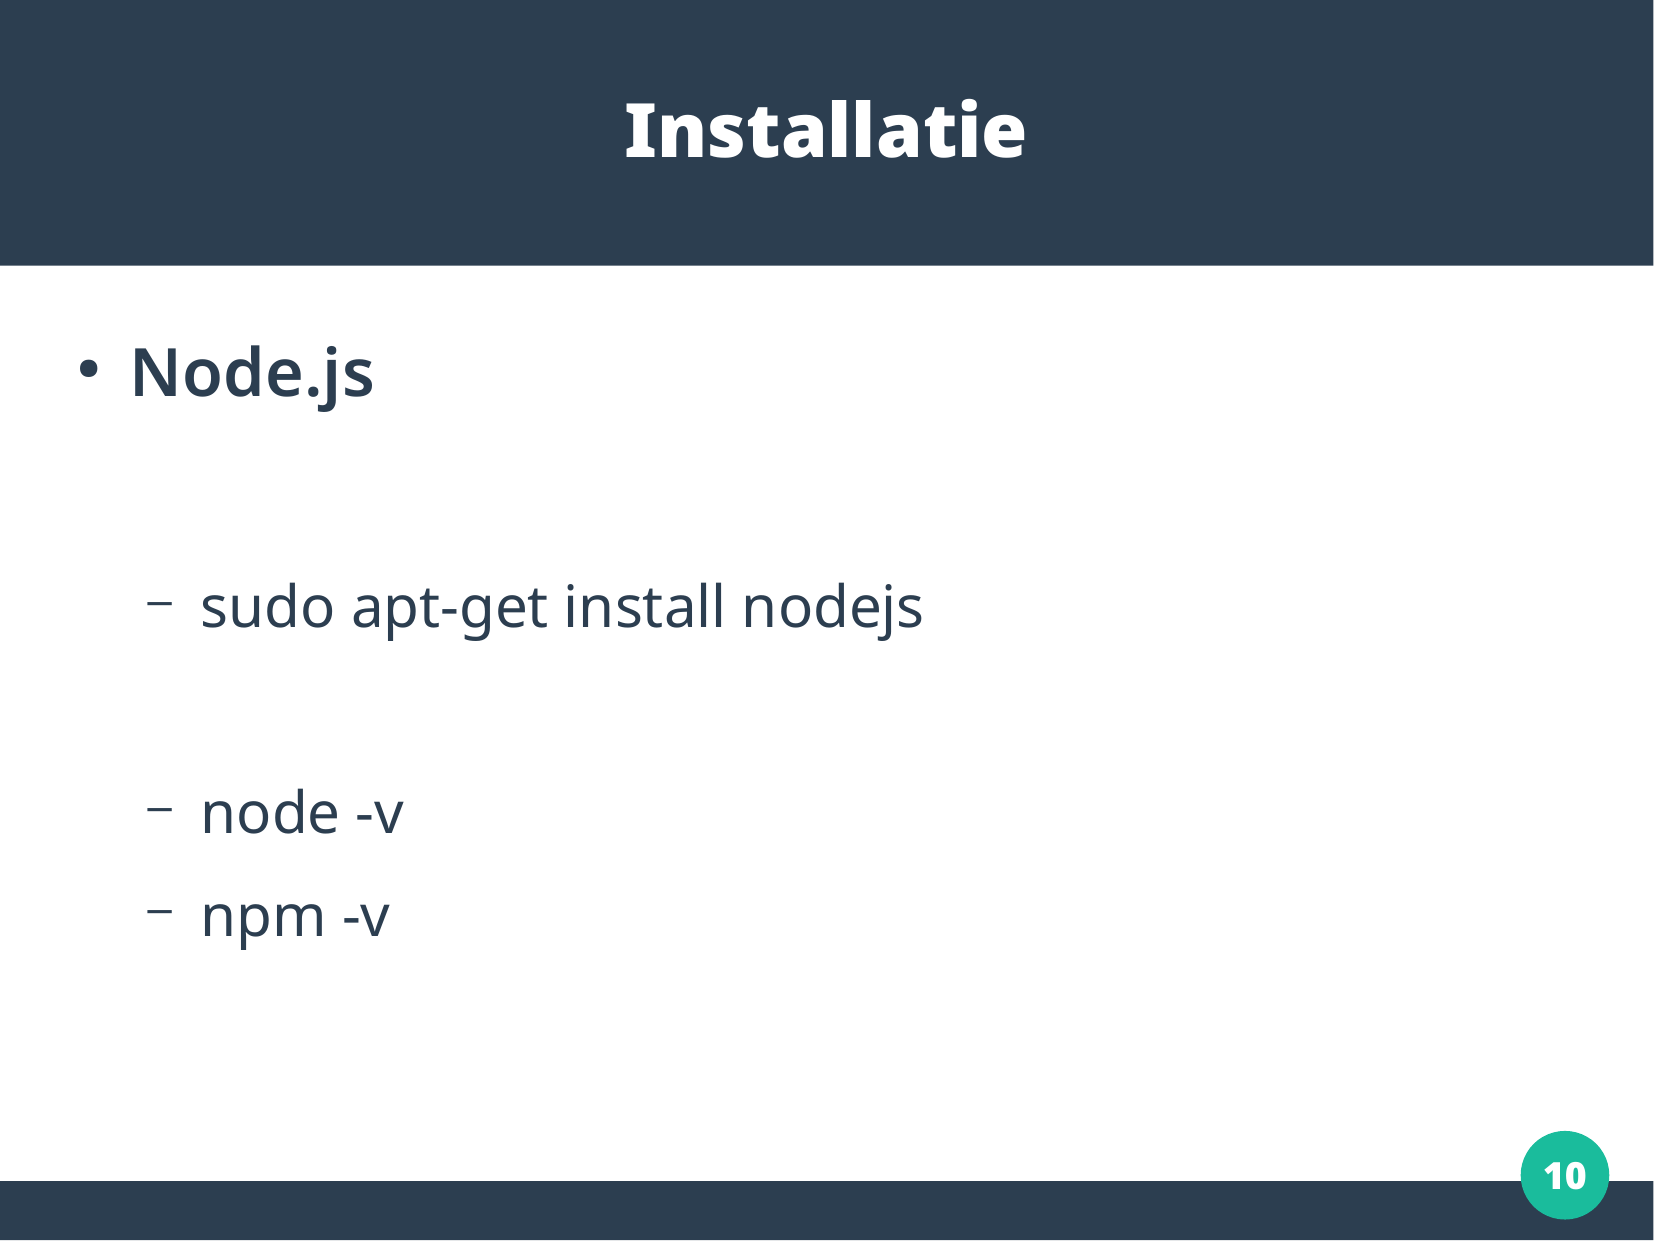

# Installatie
Node.js
sudo apt-get install nodejs
node -v
npm -v
10